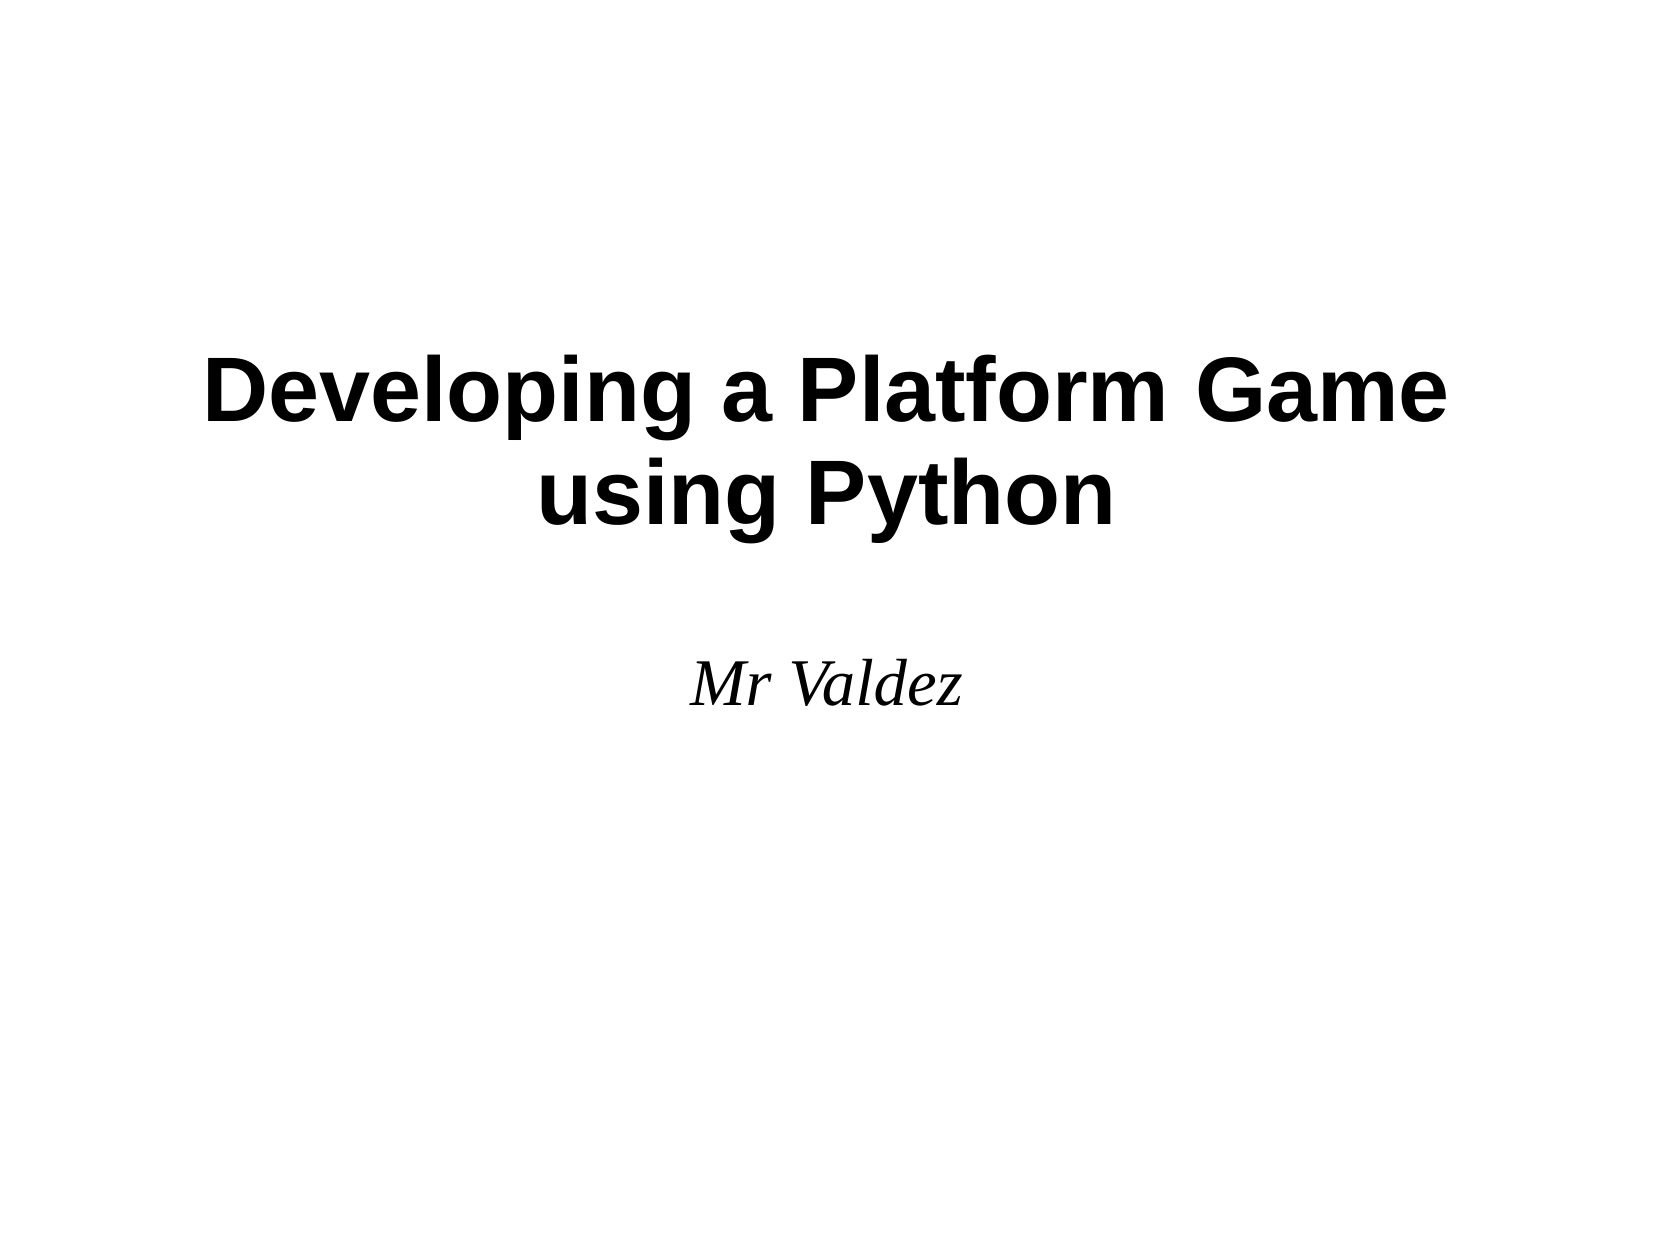

# Developing a Platform Game
using Python
Mr Valdez